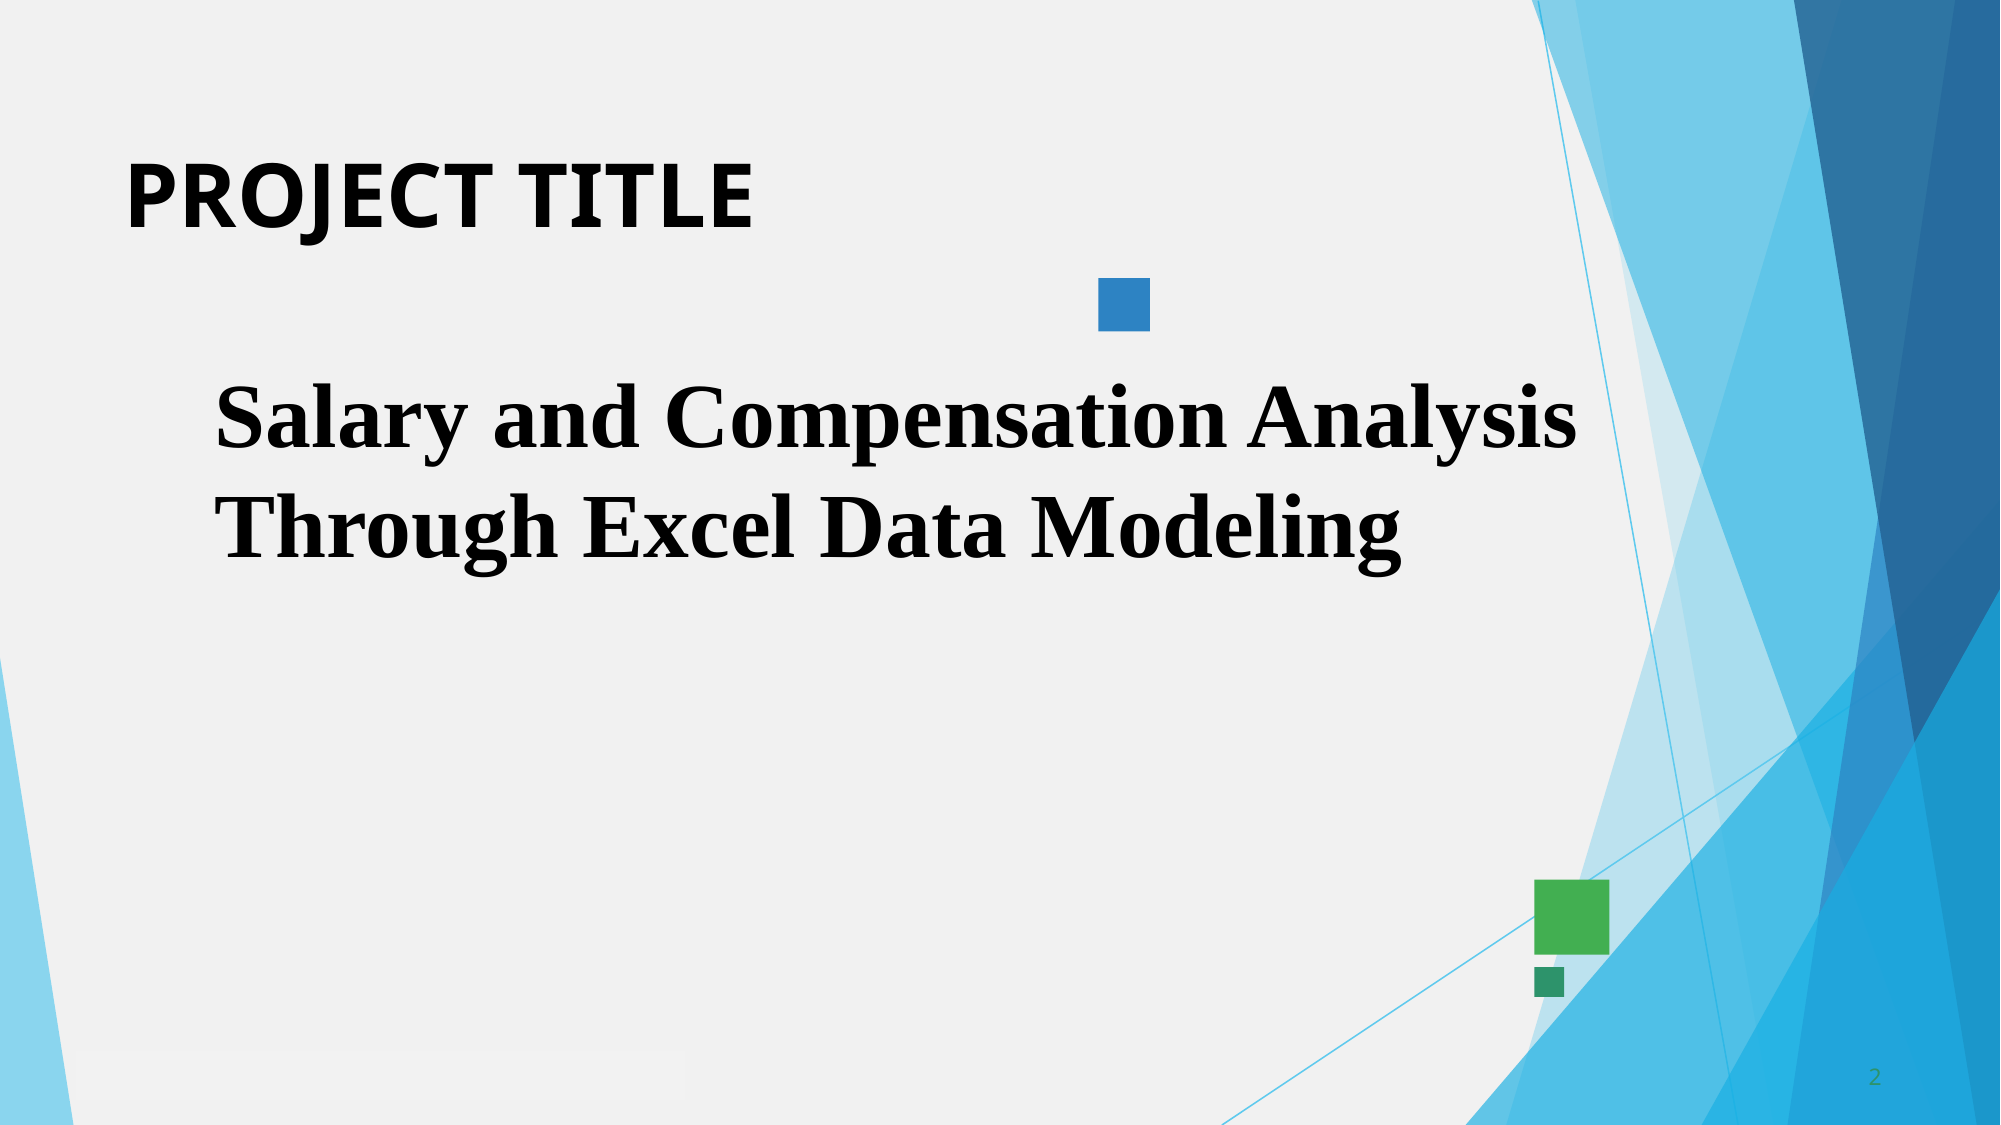

# PROJECT TITLE
Salary and Compensation Analysis Through Excel Data Modeling